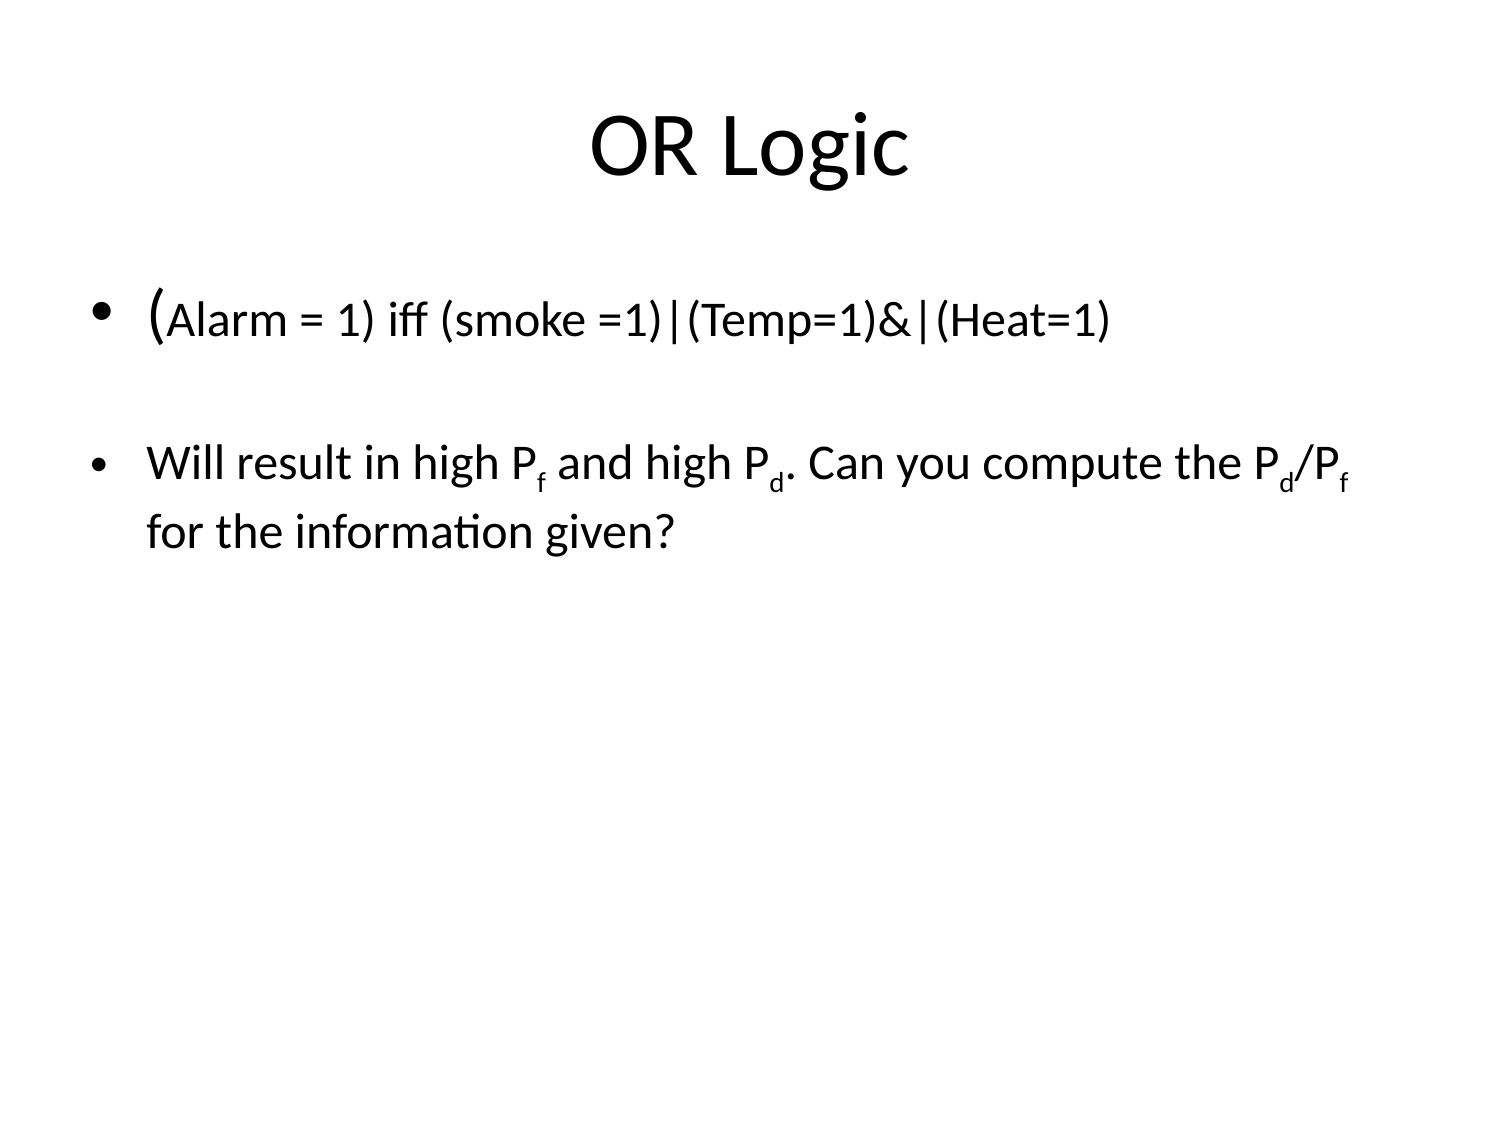

# OR Logic
(Alarm = 1) iff (smoke =1)|(Temp=1)&|(Heat=1)
Will result in high Pf and high Pd. Can you compute the Pd/Pf for the information given?